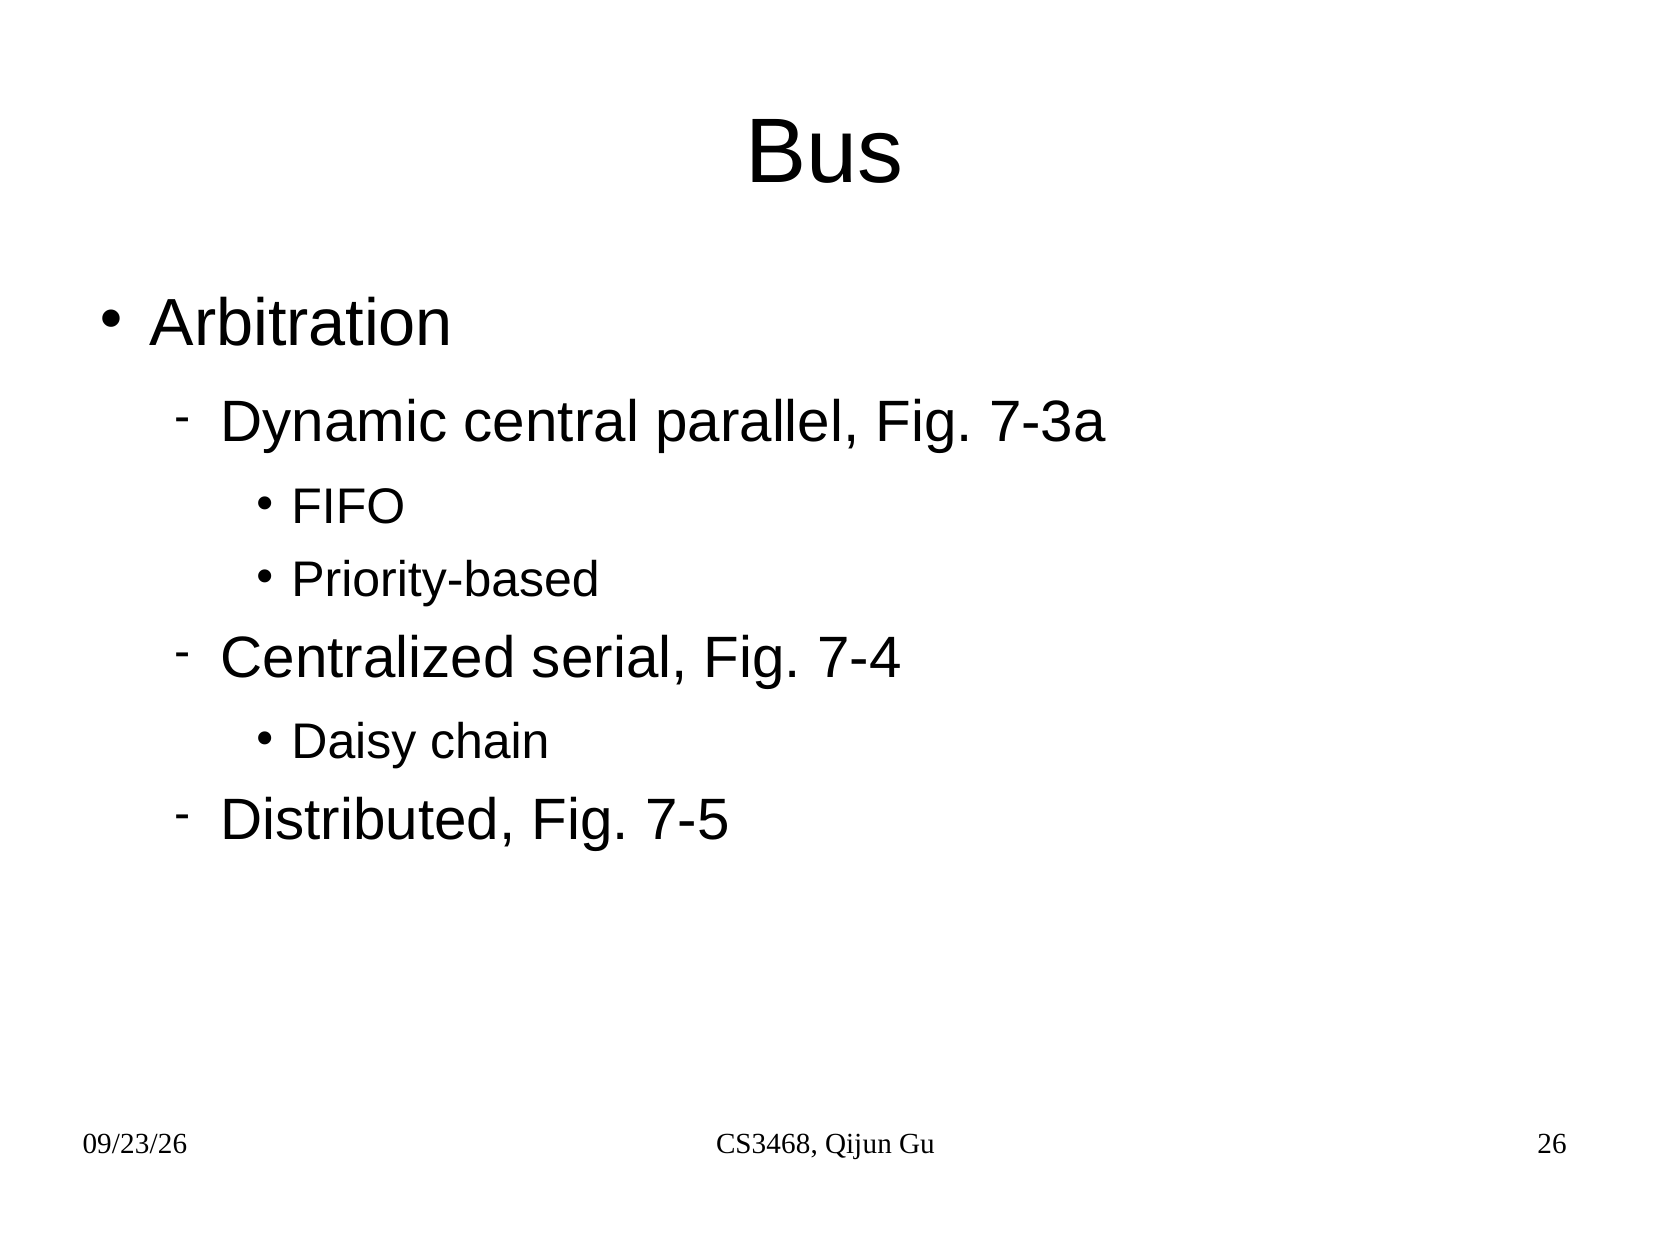

# Bus
Arbitration
Dynamic central parallel, Fig. 7-3a
FIFO
Priority-based
Centralized serial, Fig. 7-4
Daisy chain
Distributed, Fig. 7-5
CS3468, Qijun Gu
26